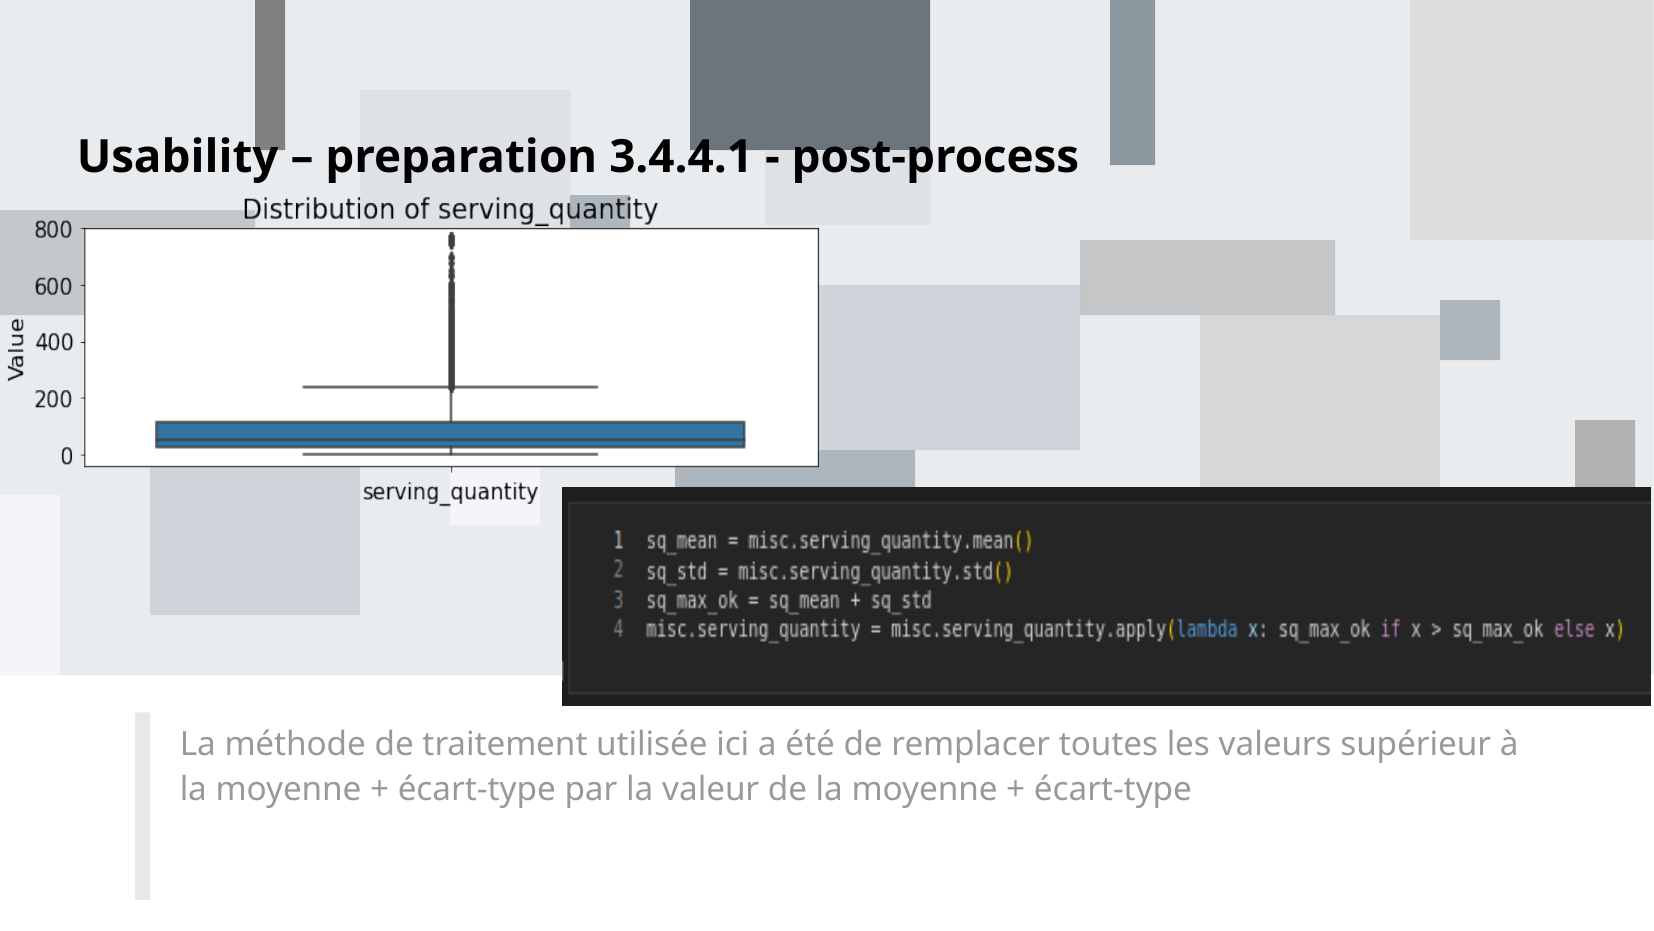

# Usability – preparation 3.4.4.1 - post-process
La méthode de traitement utilisée ici a été de remplacer toutes les valeurs supérieur à la moyenne + écart-type par la valeur de la moyenne + écart-type